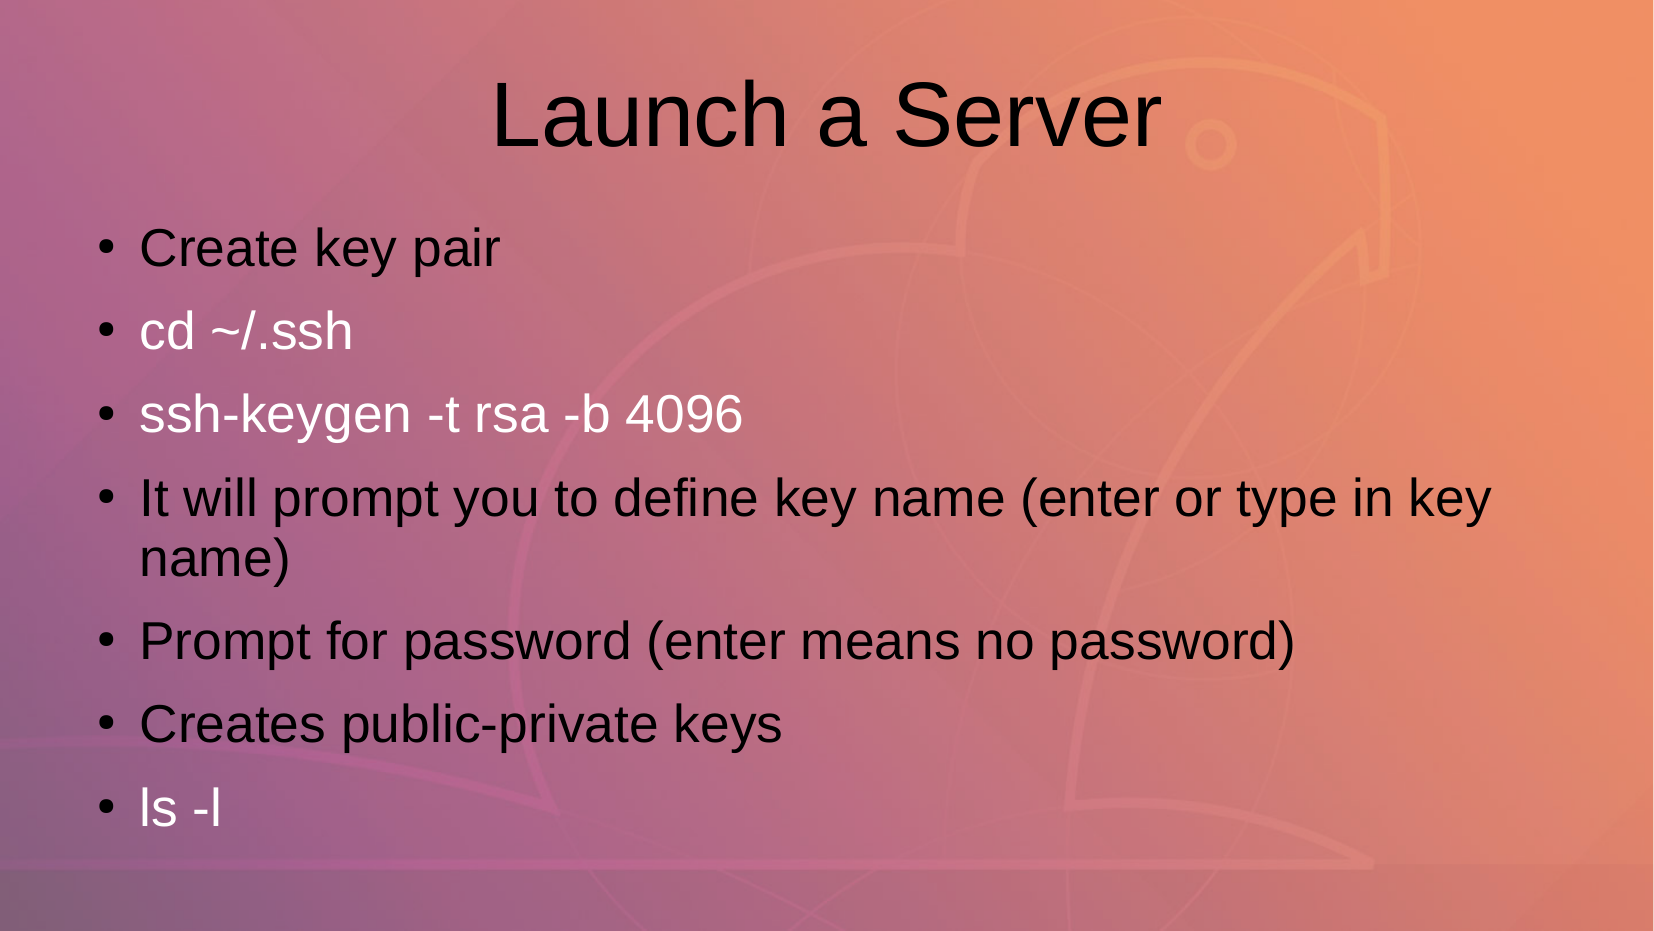

# Launch a Server
Create key pair
cd ~/.ssh
ssh-keygen -t rsa -b 4096
It will prompt you to define key name (enter or type in key name)
Prompt for password (enter means no password)
Creates public-private keys
ls -l